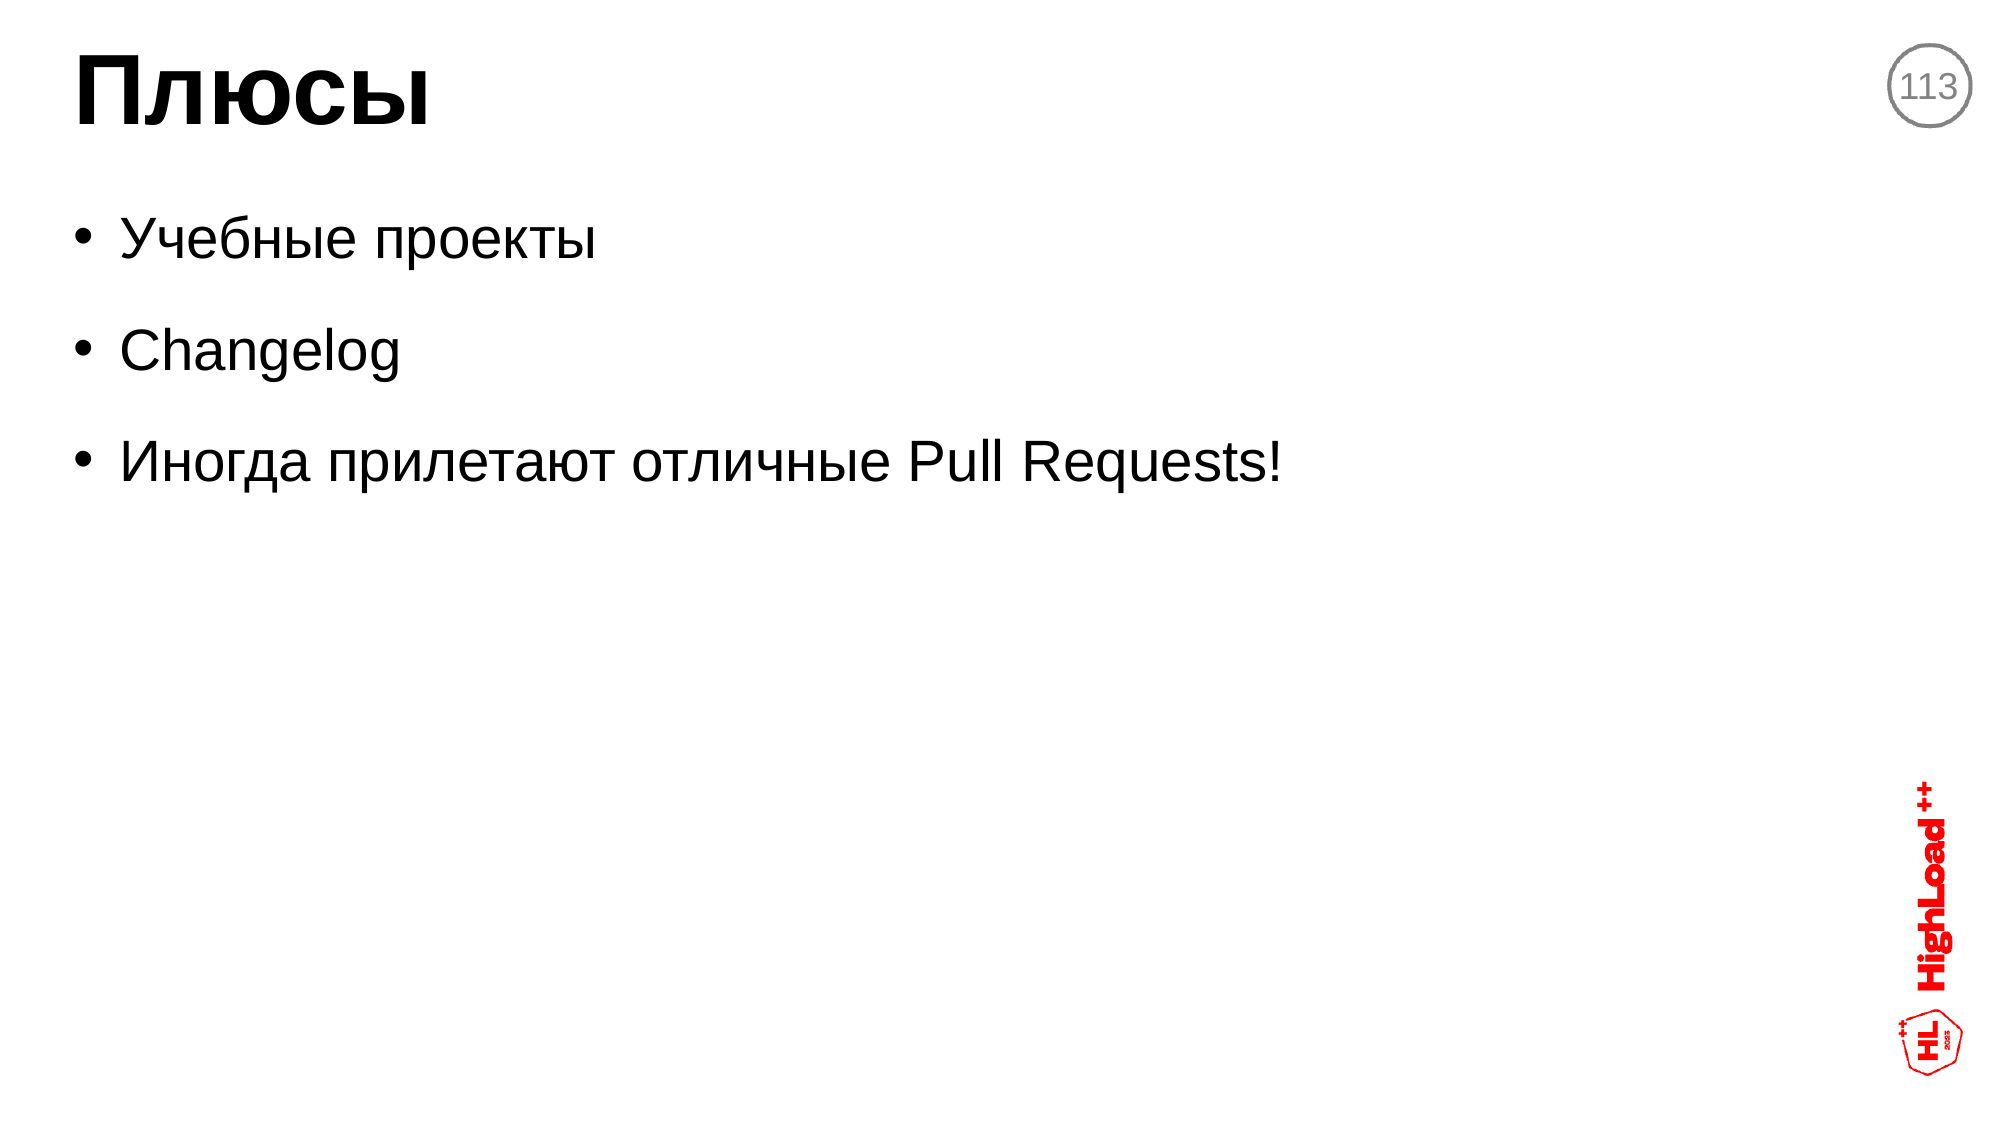

# Плюсы
113
 Учебные проекты
 Changelog
 Иногда прилетают отличные Pull Requests!